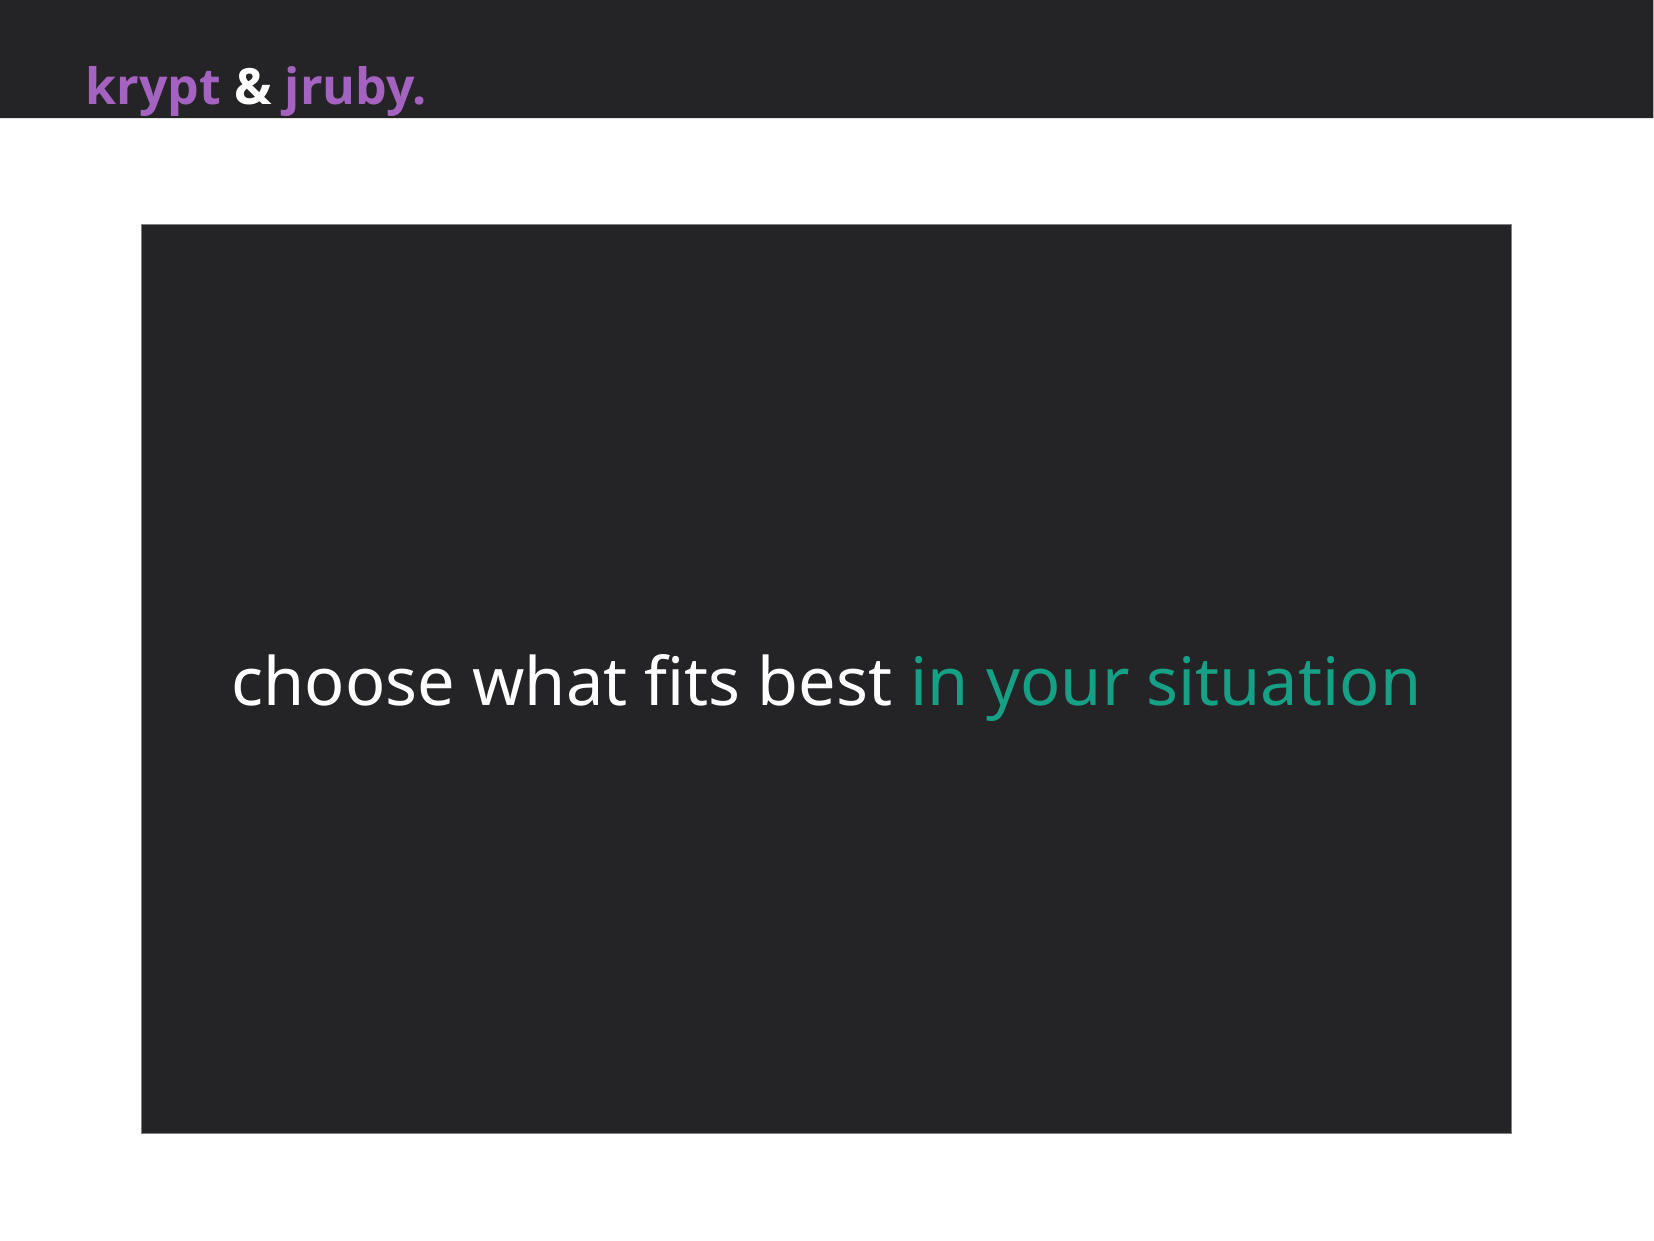

krypt & jruby.
choose what fits best in your situation